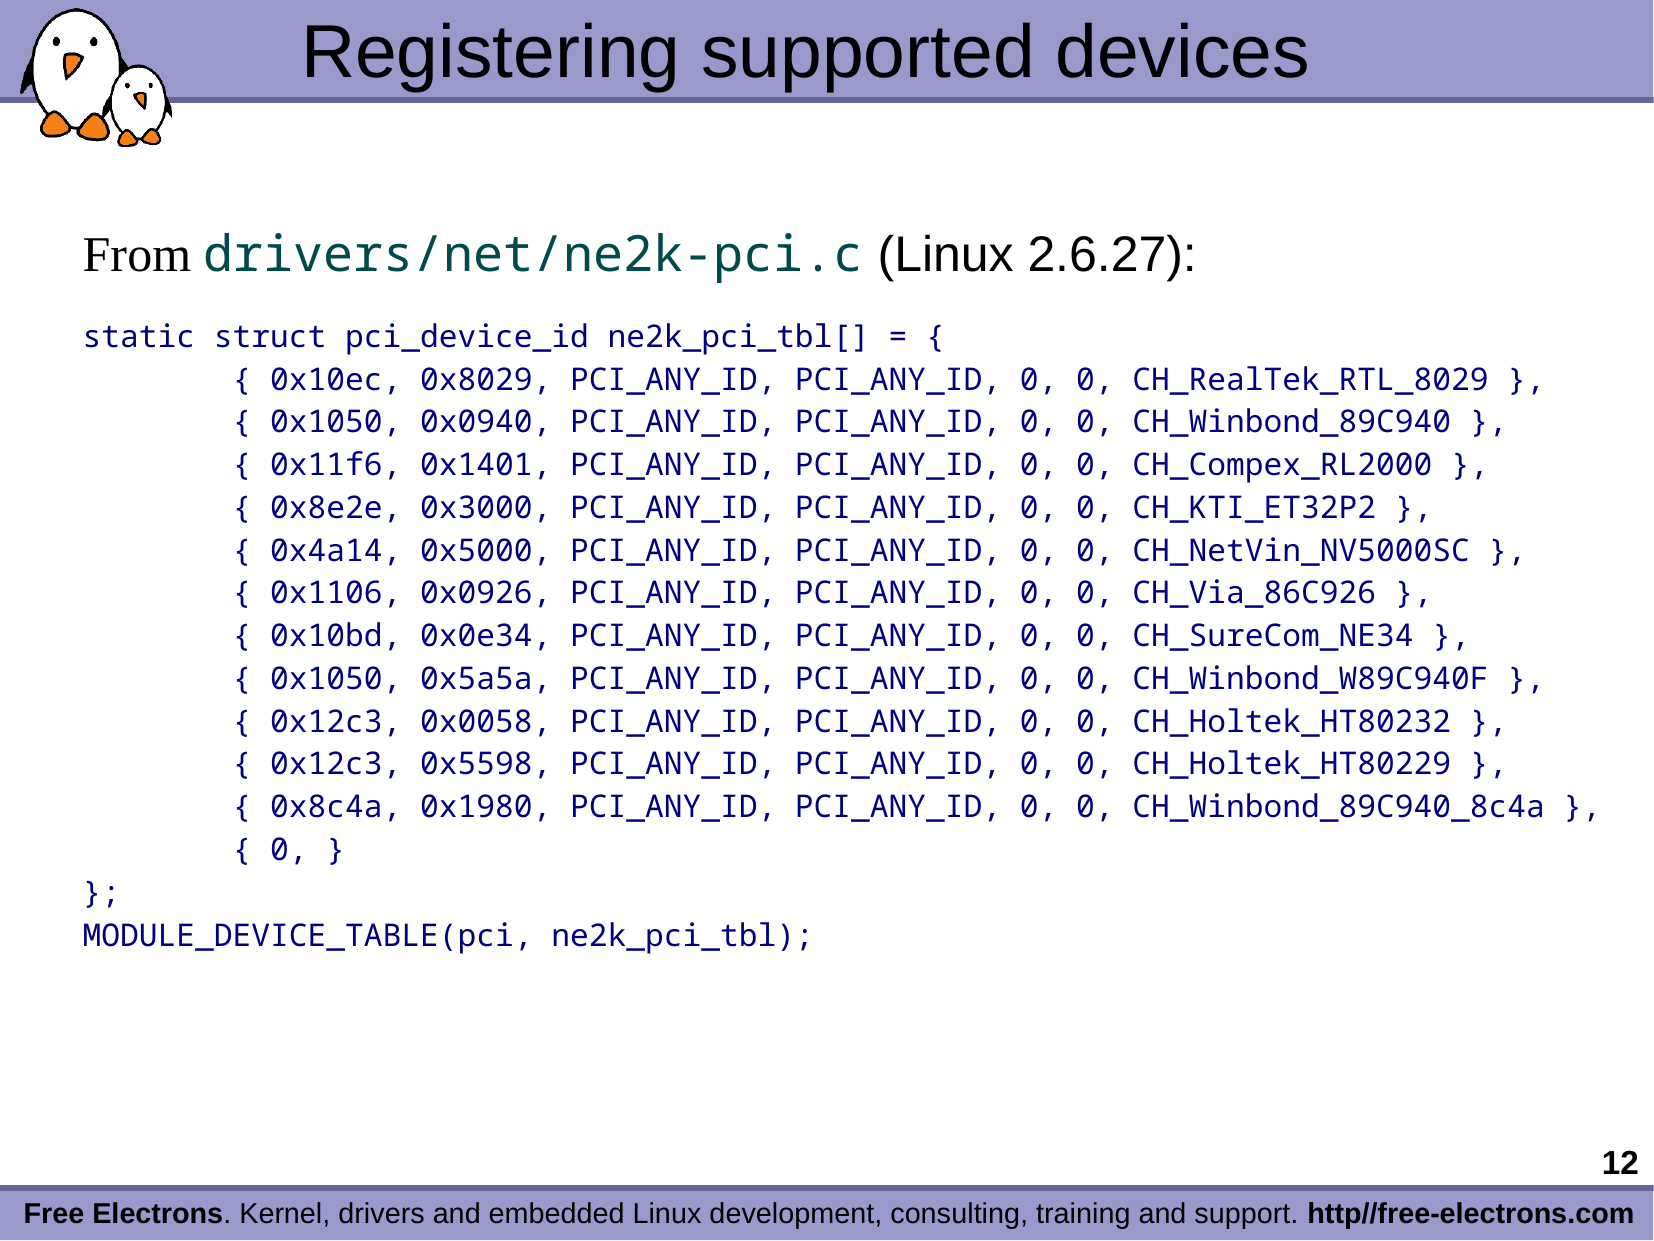

# Registering supported devices
From drivers/net/ne2k-pci.c (Linux 2.6.27):
static struct pci_device_id ne2k_pci_tbl[] = {
 { 0x10ec, 0x8029, PCI_ANY_ID, PCI_ANY_ID, 0, 0, CH_RealTek_RTL_8029 },
 { 0x1050, 0x0940, PCI_ANY_ID, PCI_ANY_ID, 0, 0, CH_Winbond_89C940 },
 { 0x11f6, 0x1401, PCI_ANY_ID, PCI_ANY_ID, 0, 0, CH_Compex_RL2000 },
 { 0x8e2e, 0x3000, PCI_ANY_ID, PCI_ANY_ID, 0, 0, CH_KTI_ET32P2 },
 { 0x4a14, 0x5000, PCI_ANY_ID, PCI_ANY_ID, 0, 0, CH_NetVin_NV5000SC },
 { 0x1106, 0x0926, PCI_ANY_ID, PCI_ANY_ID, 0, 0, CH_Via_86C926 },
 { 0x10bd, 0x0e34, PCI_ANY_ID, PCI_ANY_ID, 0, 0, CH_SureCom_NE34 },
 { 0x1050, 0x5a5a, PCI_ANY_ID, PCI_ANY_ID, 0, 0, CH_Winbond_W89C940F },
 { 0x12c3, 0x0058, PCI_ANY_ID, PCI_ANY_ID, 0, 0, CH_Holtek_HT80232 },
 { 0x12c3, 0x5598, PCI_ANY_ID, PCI_ANY_ID, 0, 0, CH_Holtek_HT80229 },
 { 0x8c4a, 0x1980, PCI_ANY_ID, PCI_ANY_ID, 0, 0, CH_Winbond_89C940_8c4a },
 { 0, }
};
MODULE_DEVICE_TABLE(pci, ne2k_pci_tbl);